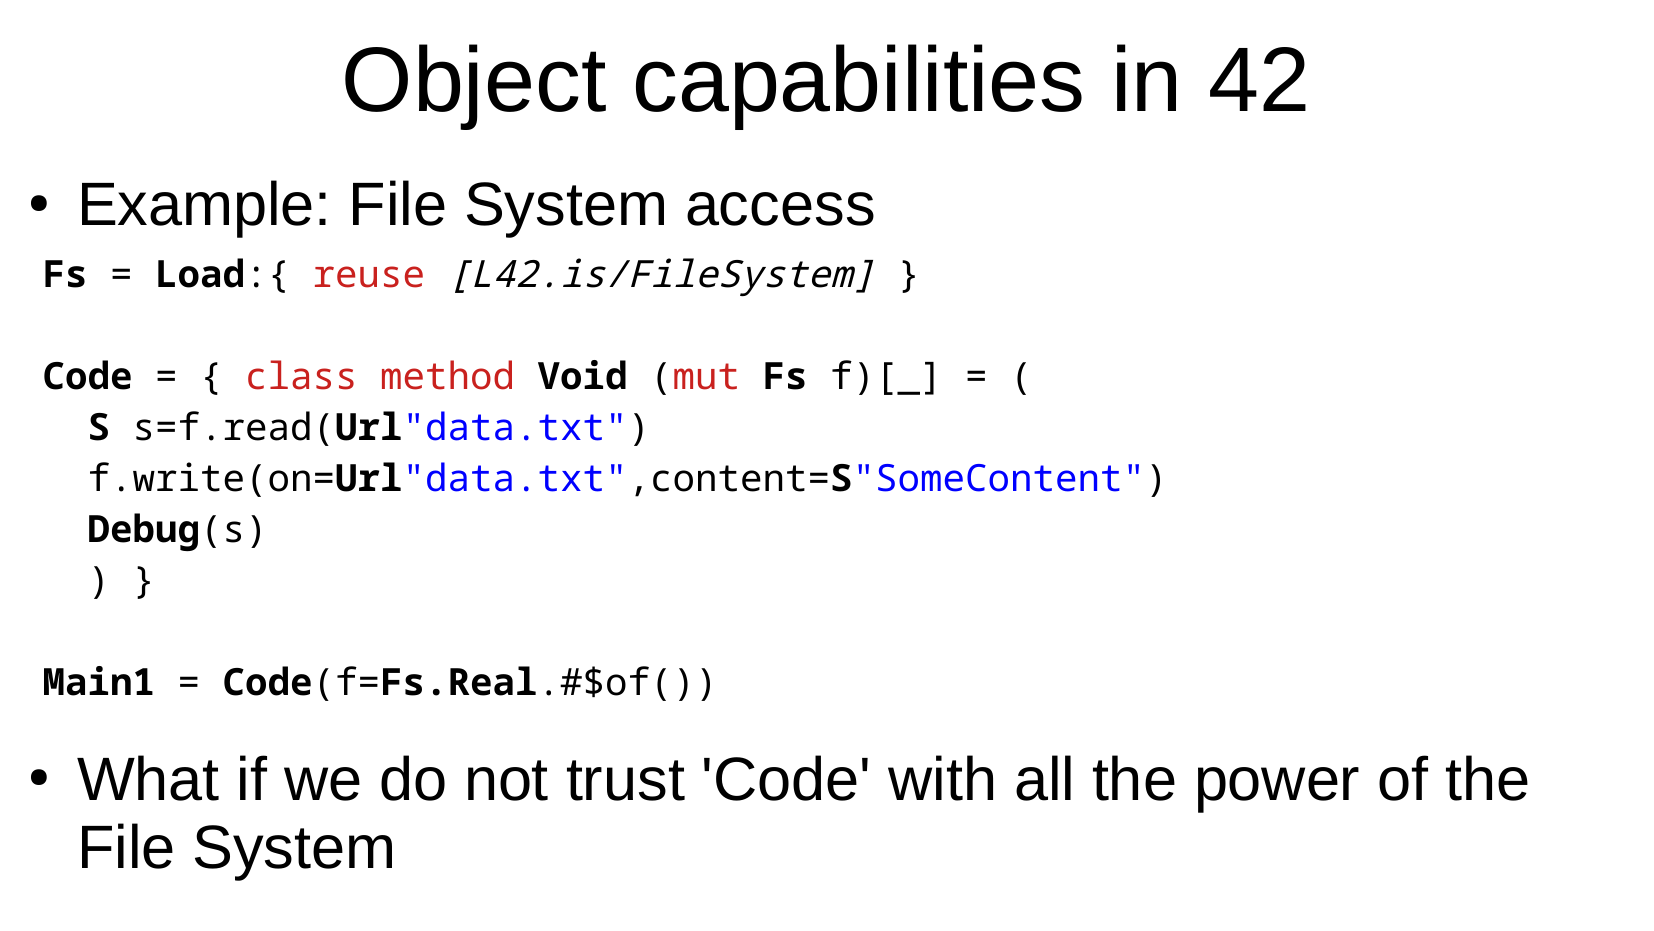

# Object capabilities in 42
Example: File System access
What if we do not trust 'Code' with all the power of the File System
Fs = Load:{ reuse [L42.is/FileSystem] }
Code = { class method Void (mut Fs f)[_] = (
 S s=f.read(Url"data.txt")
 f.write(on=Url"data.txt",content=S"SomeContent")
 Debug(s)
 ) }
Main1 = Code(f=Fs.Real.#$of())